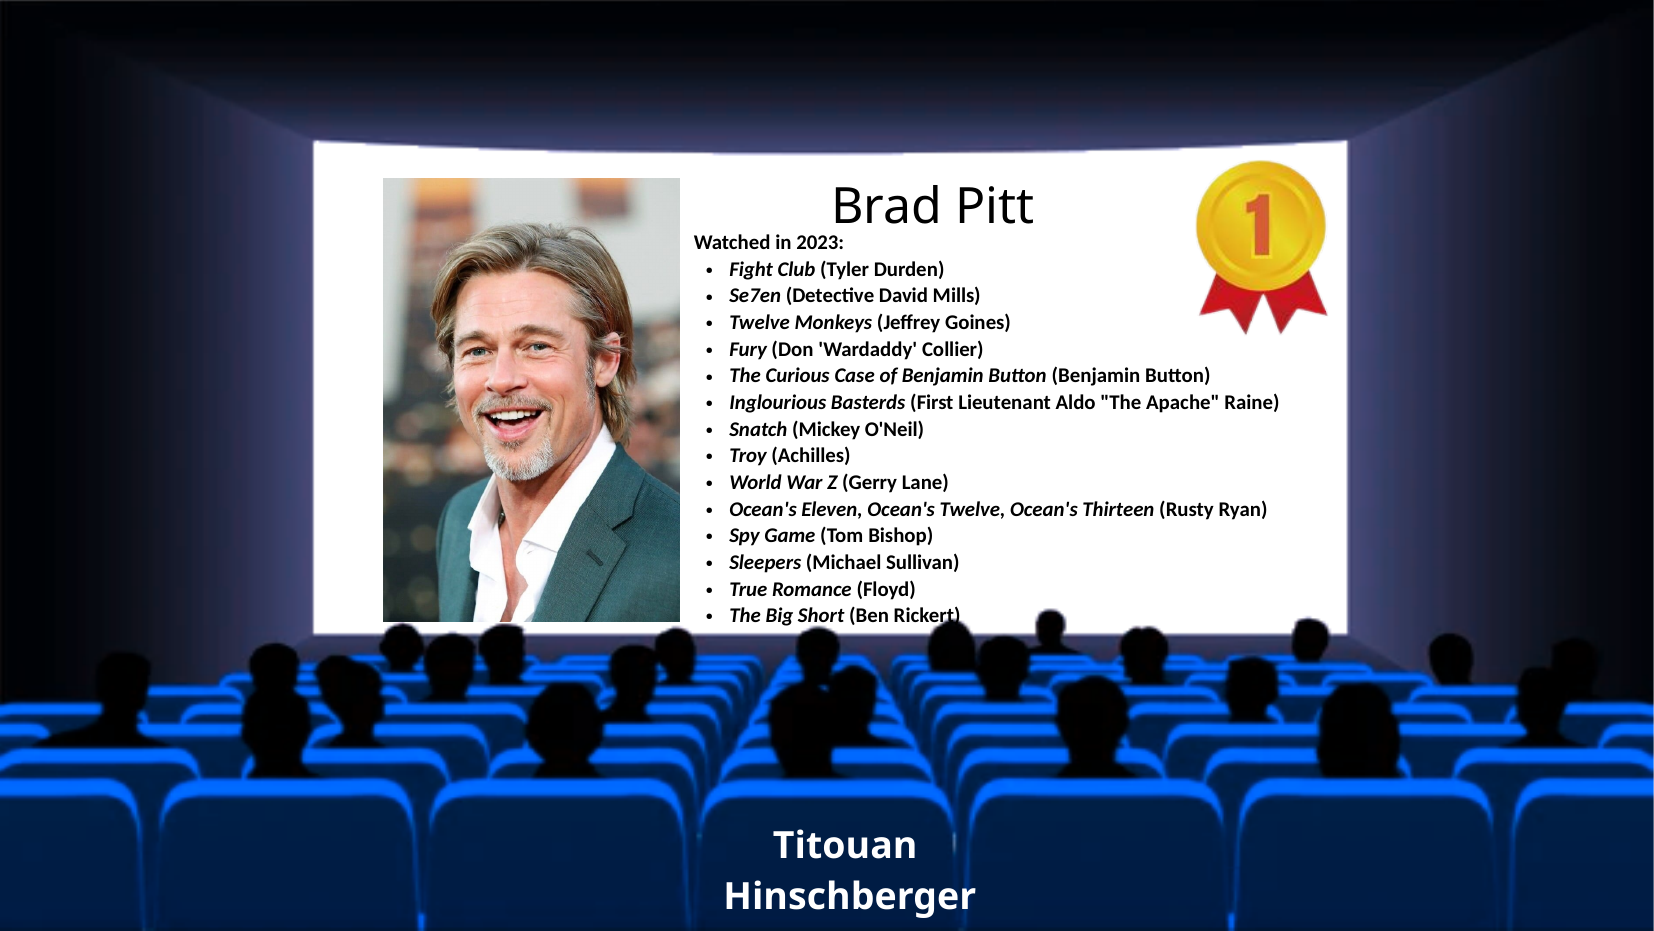

Brad Pitt
Watched in 2023:
Fight Club (Tyler Durden)
Se7en (Detective David Mills)
Twelve Monkeys (Jeffrey Goines)
Fury (Don 'Wardaddy' Collier)
The Curious Case of Benjamin Button (Benjamin Button)
Inglourious Basterds (First Lieutenant Aldo "The Apache" Raine)
Snatch (Mickey O'Neil)
Troy (Achilles)
World War Z (Gerry Lane)
Ocean's Eleven, Ocean's Twelve, Ocean's Thirteen (Rusty Ryan)
Spy Game (Tom Bishop)
Sleepers (Michael Sullivan)
True Romance (Floyd)
The Big Short (Ben Rickert)